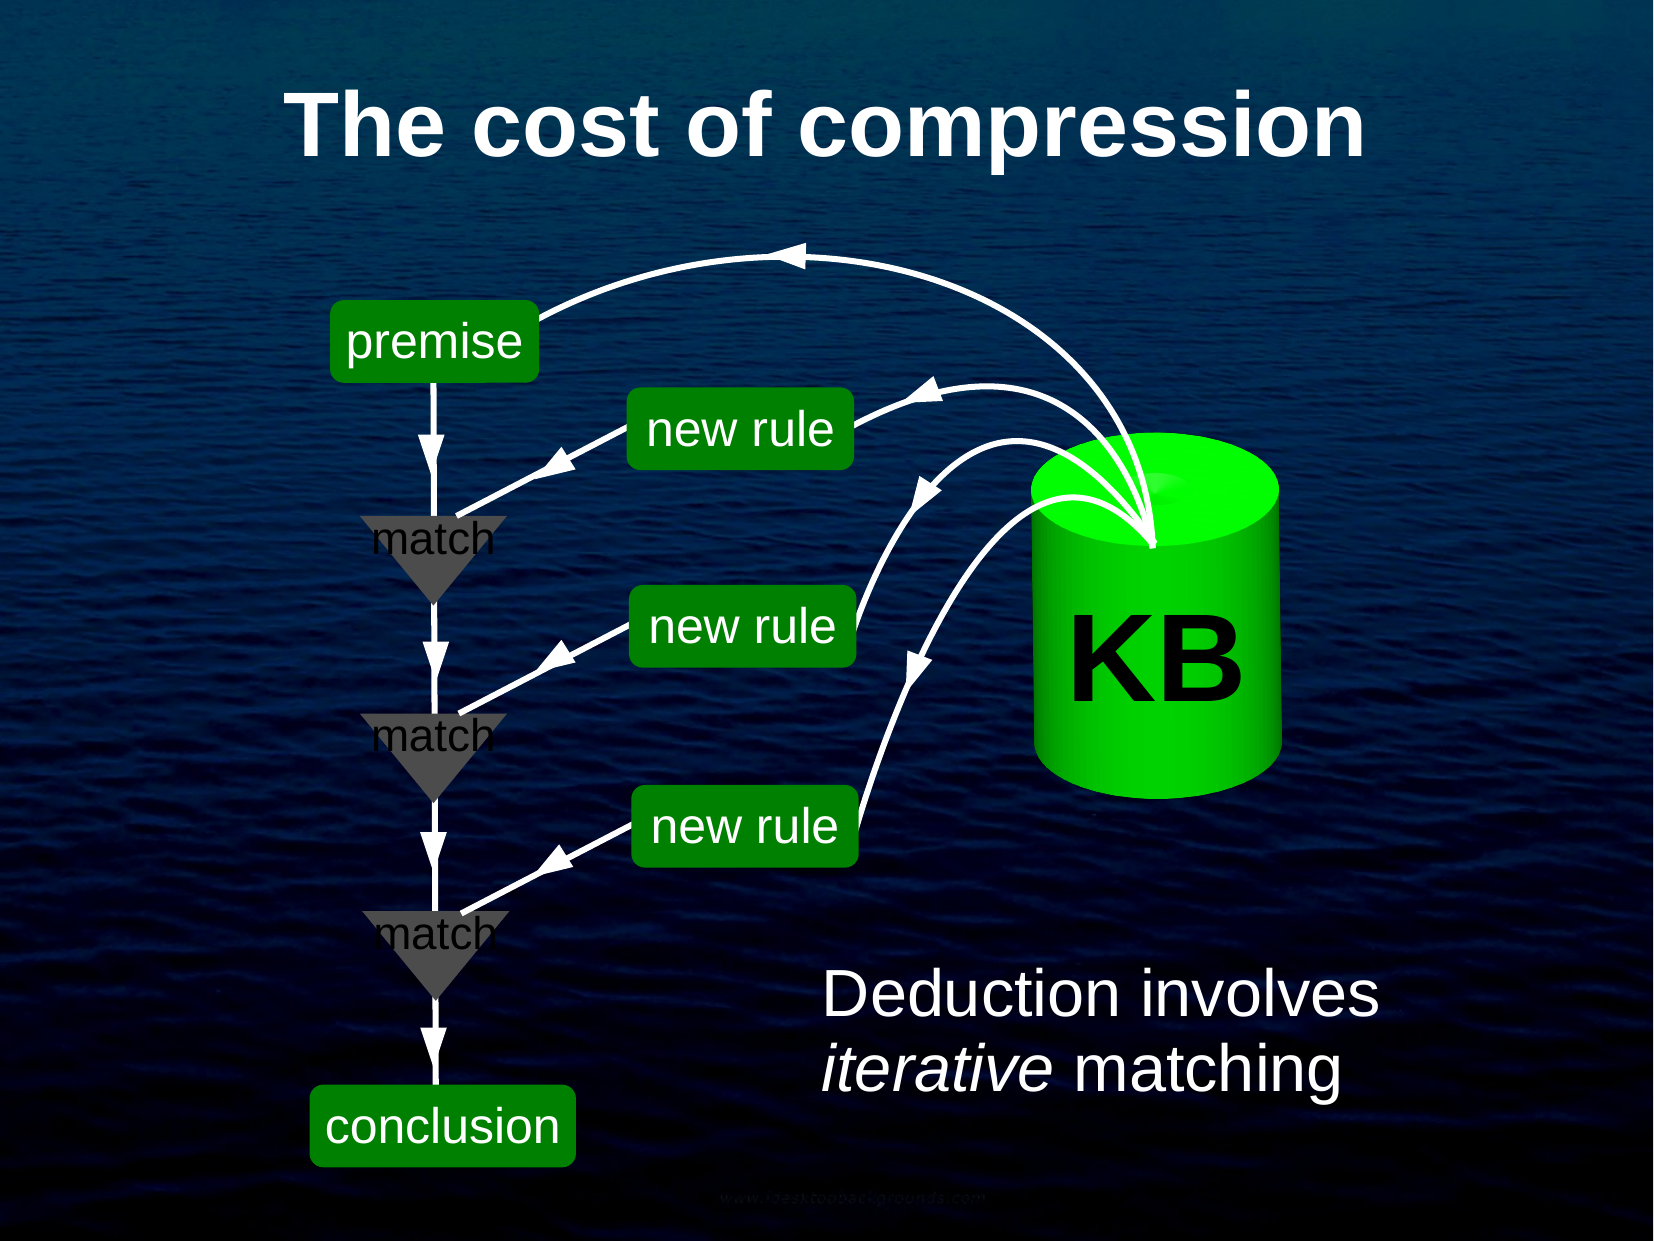

# The cost of compression
premise
new rule
KB
match
new rule
match
new rule
match
Deduction involves
iterative matching
conclusion